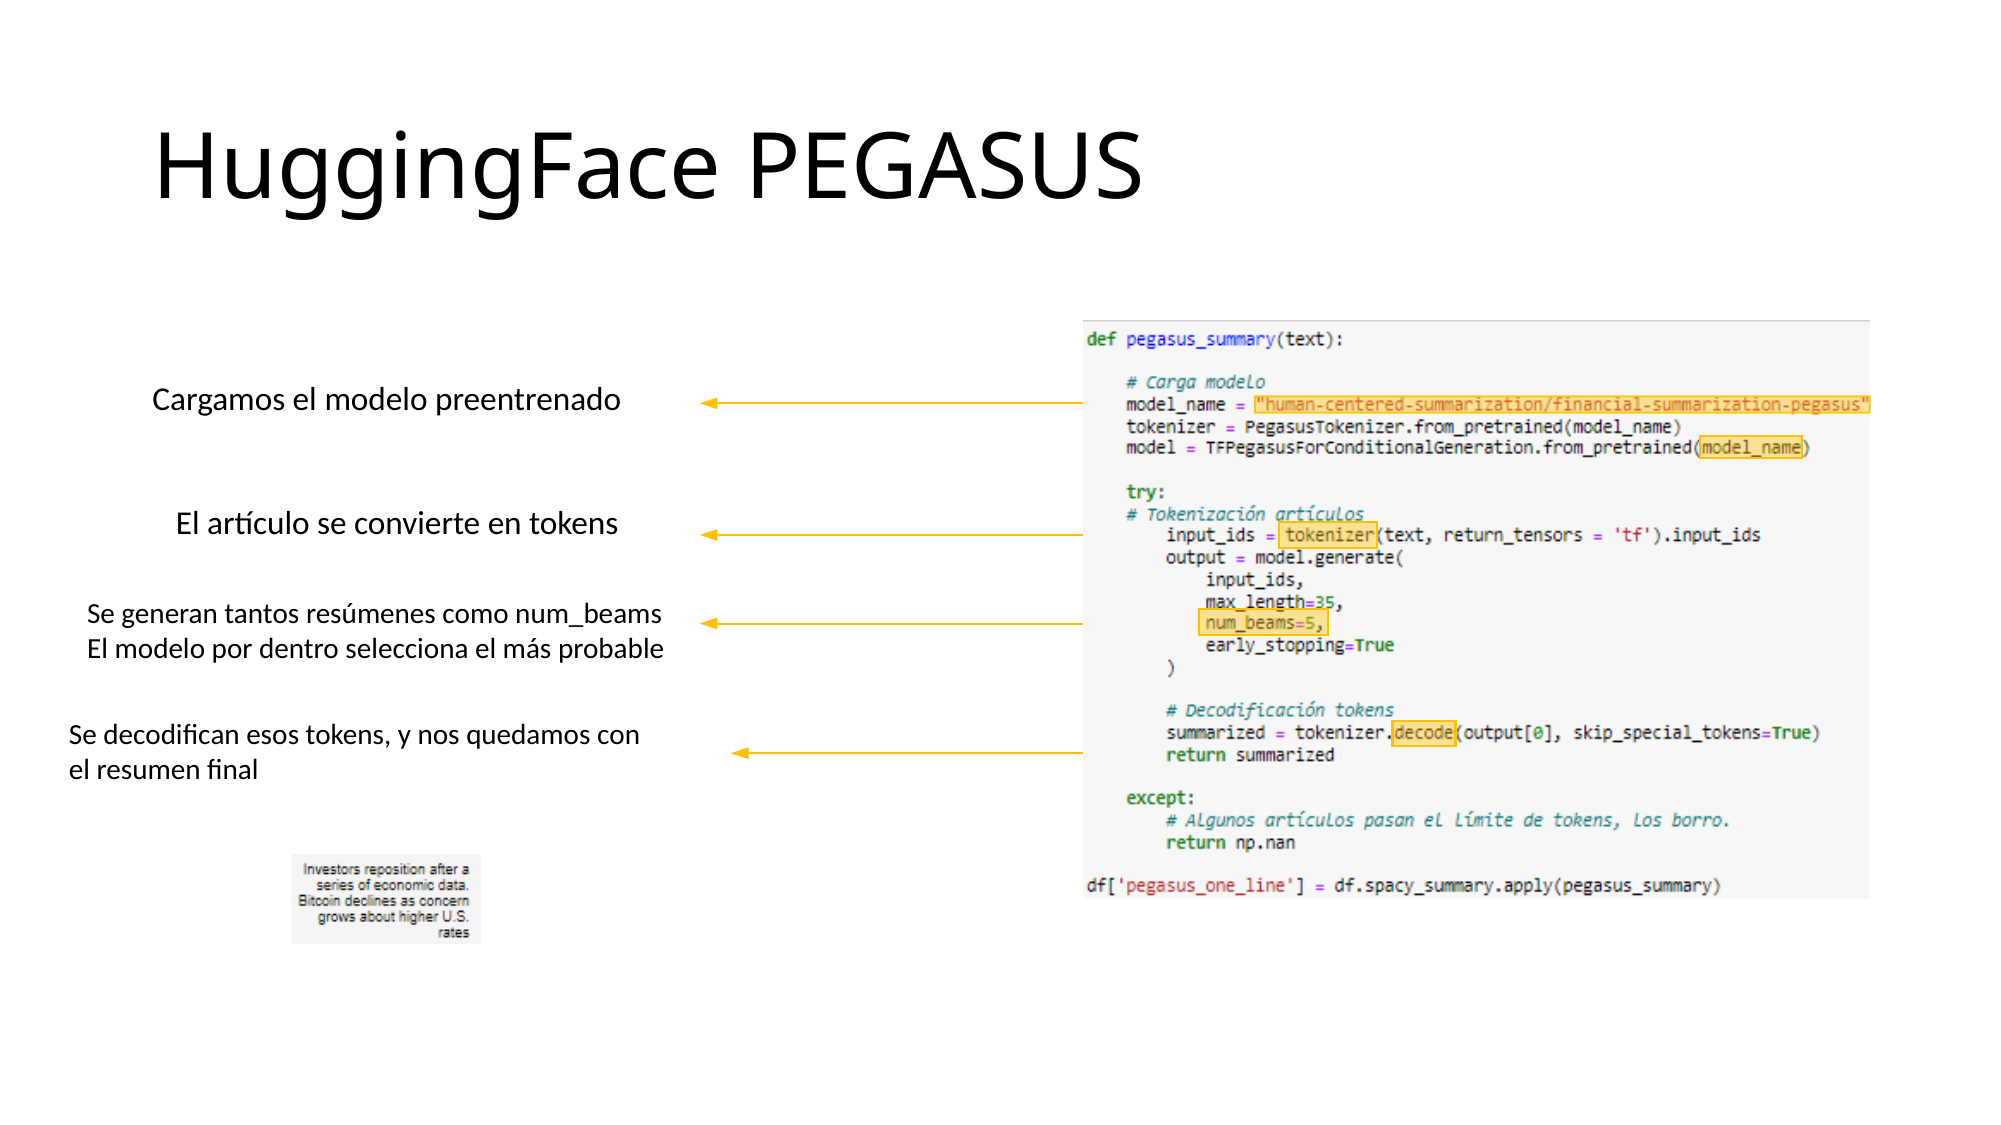

# HuggingFace PEGASUS
Cargamos el modelo preentrenado
El artículo se convierte en tokens
Se generan tantos resúmenes como num_beams
El modelo por dentro selecciona el más probable
Se decodifican esos tokens, y nos quedamos con el resumen final